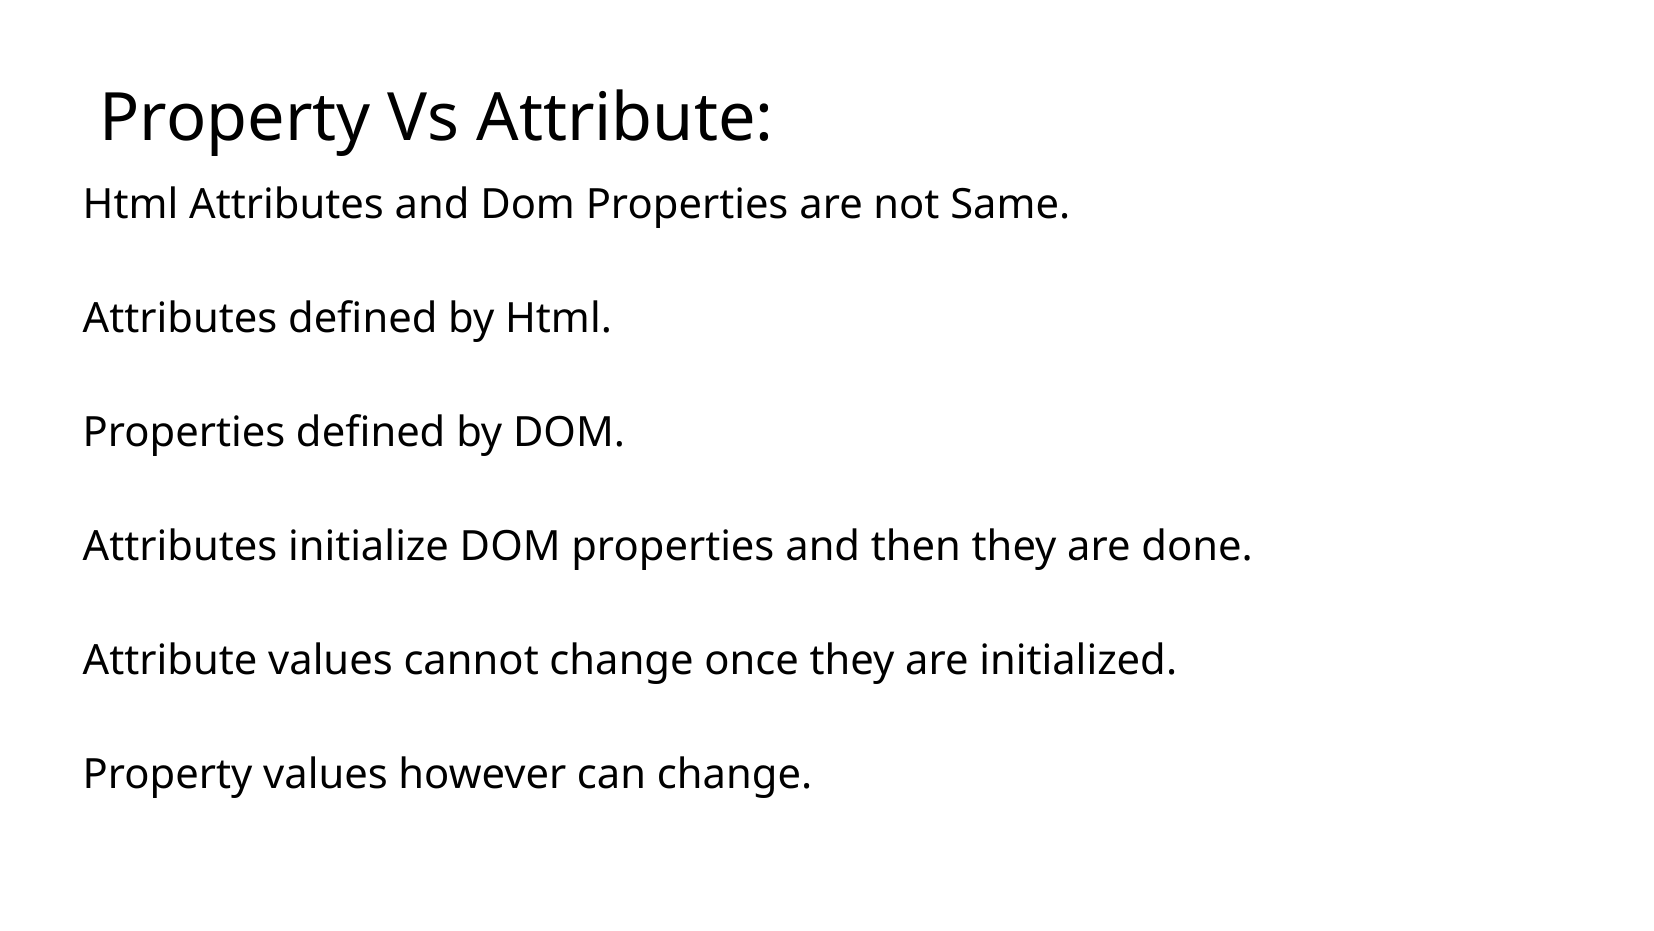

# Property Vs Attribute:
Html Attributes and Dom Properties are not Same.
Attributes defined by Html.
Properties defined by DOM.
Attributes initialize DOM properties and then they are done.
Attribute values cannot change once they are initialized.
Property values however can change.